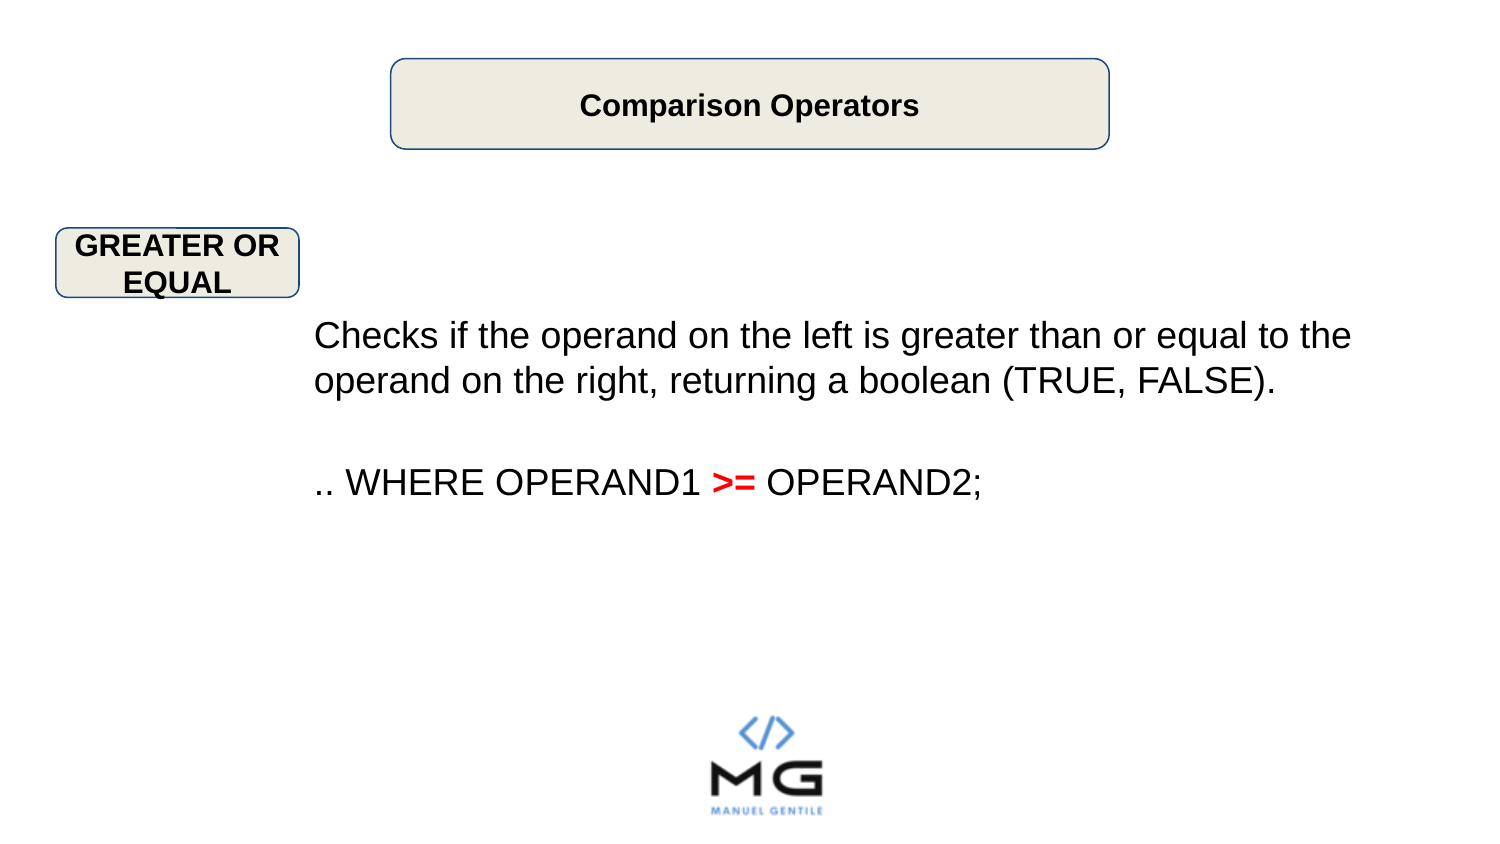

Comparison Operators
GREATER OR EQUAL
Checks if the operand on the left is greater than or equal to the operand on the right, returning a boolean (TRUE, FALSE).
.. WHERE OPERAND1 >= OPERAND2;